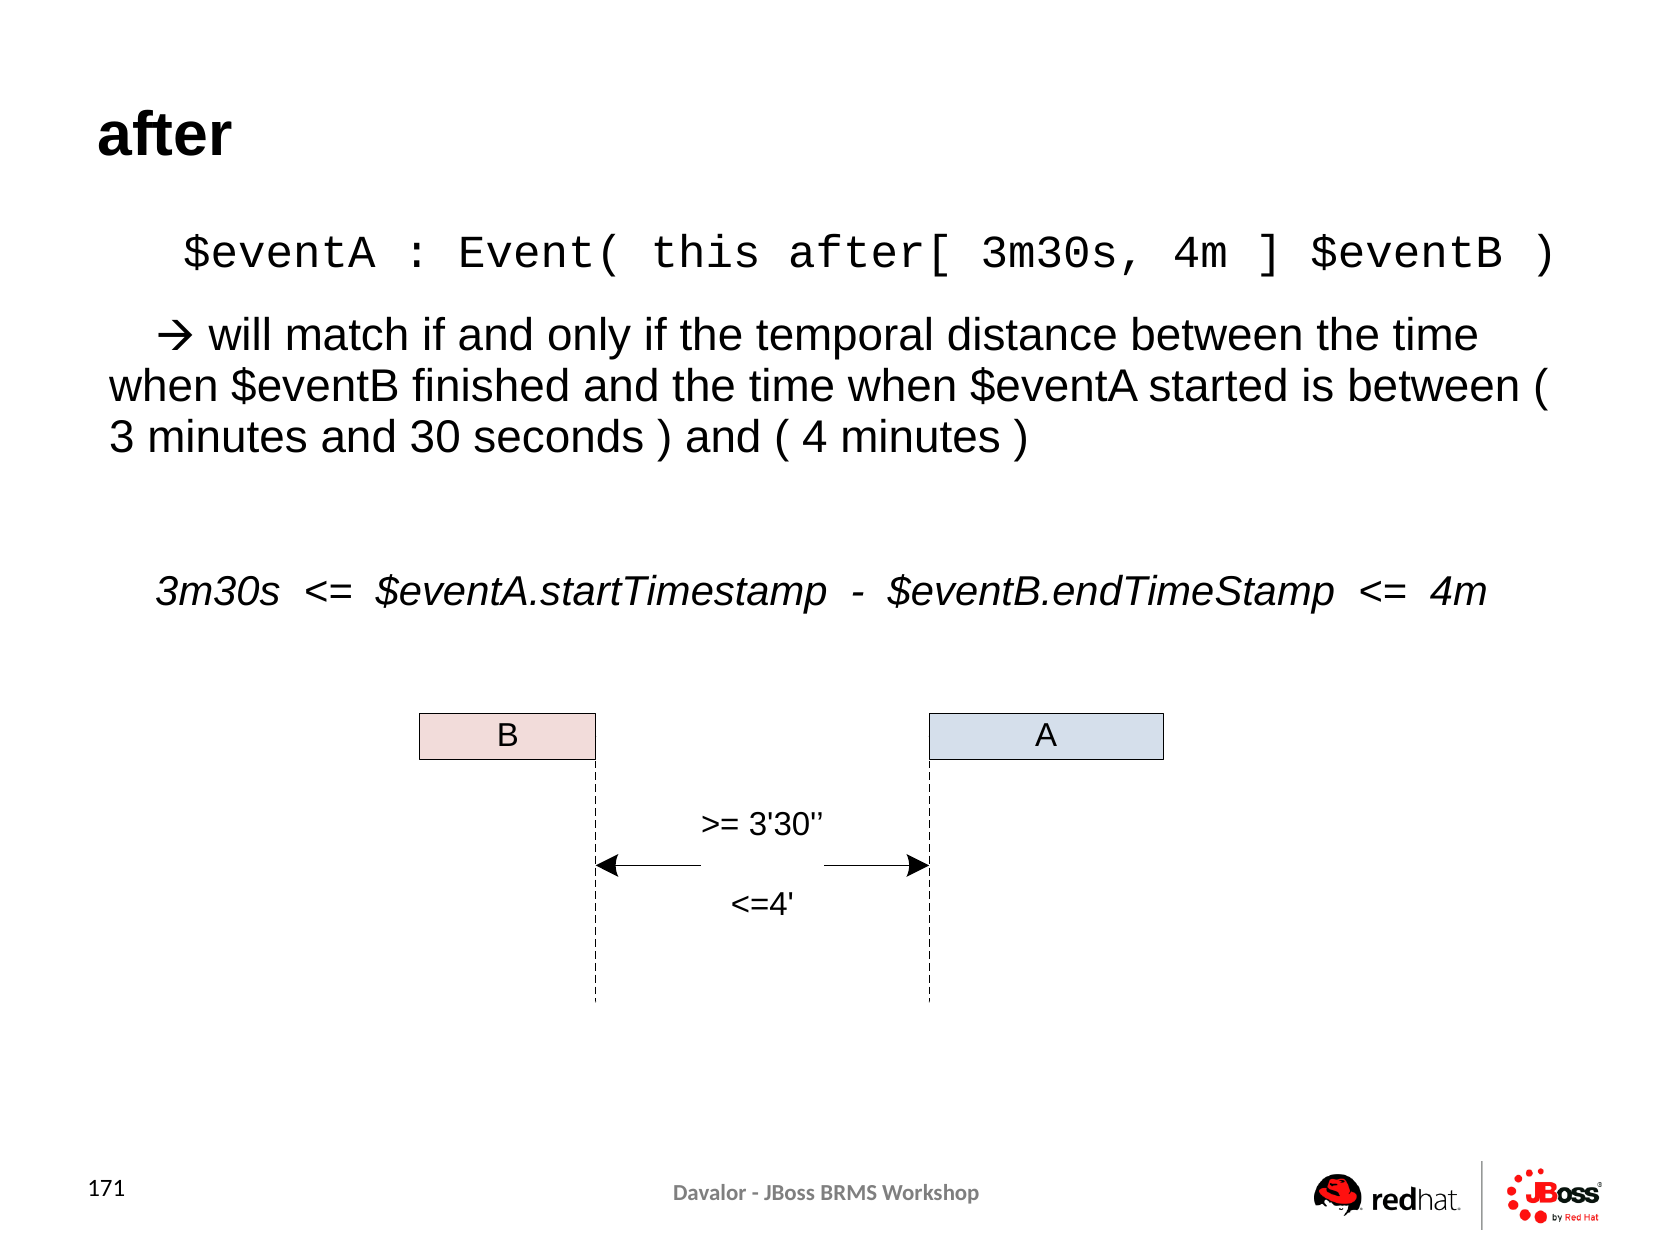

# after
	$eventA : Event( this after[ 3m30s, 4m ] $eventB )
  will match if and only if the temporal distance between the time when $eventB finished and the time when $eventA started is between ( 3 minutes and 30 seconds ) and ( 4 minutes )
 3m30s <= $eventA.startTimestamp - $eventB.endTimeStamp <= 4m